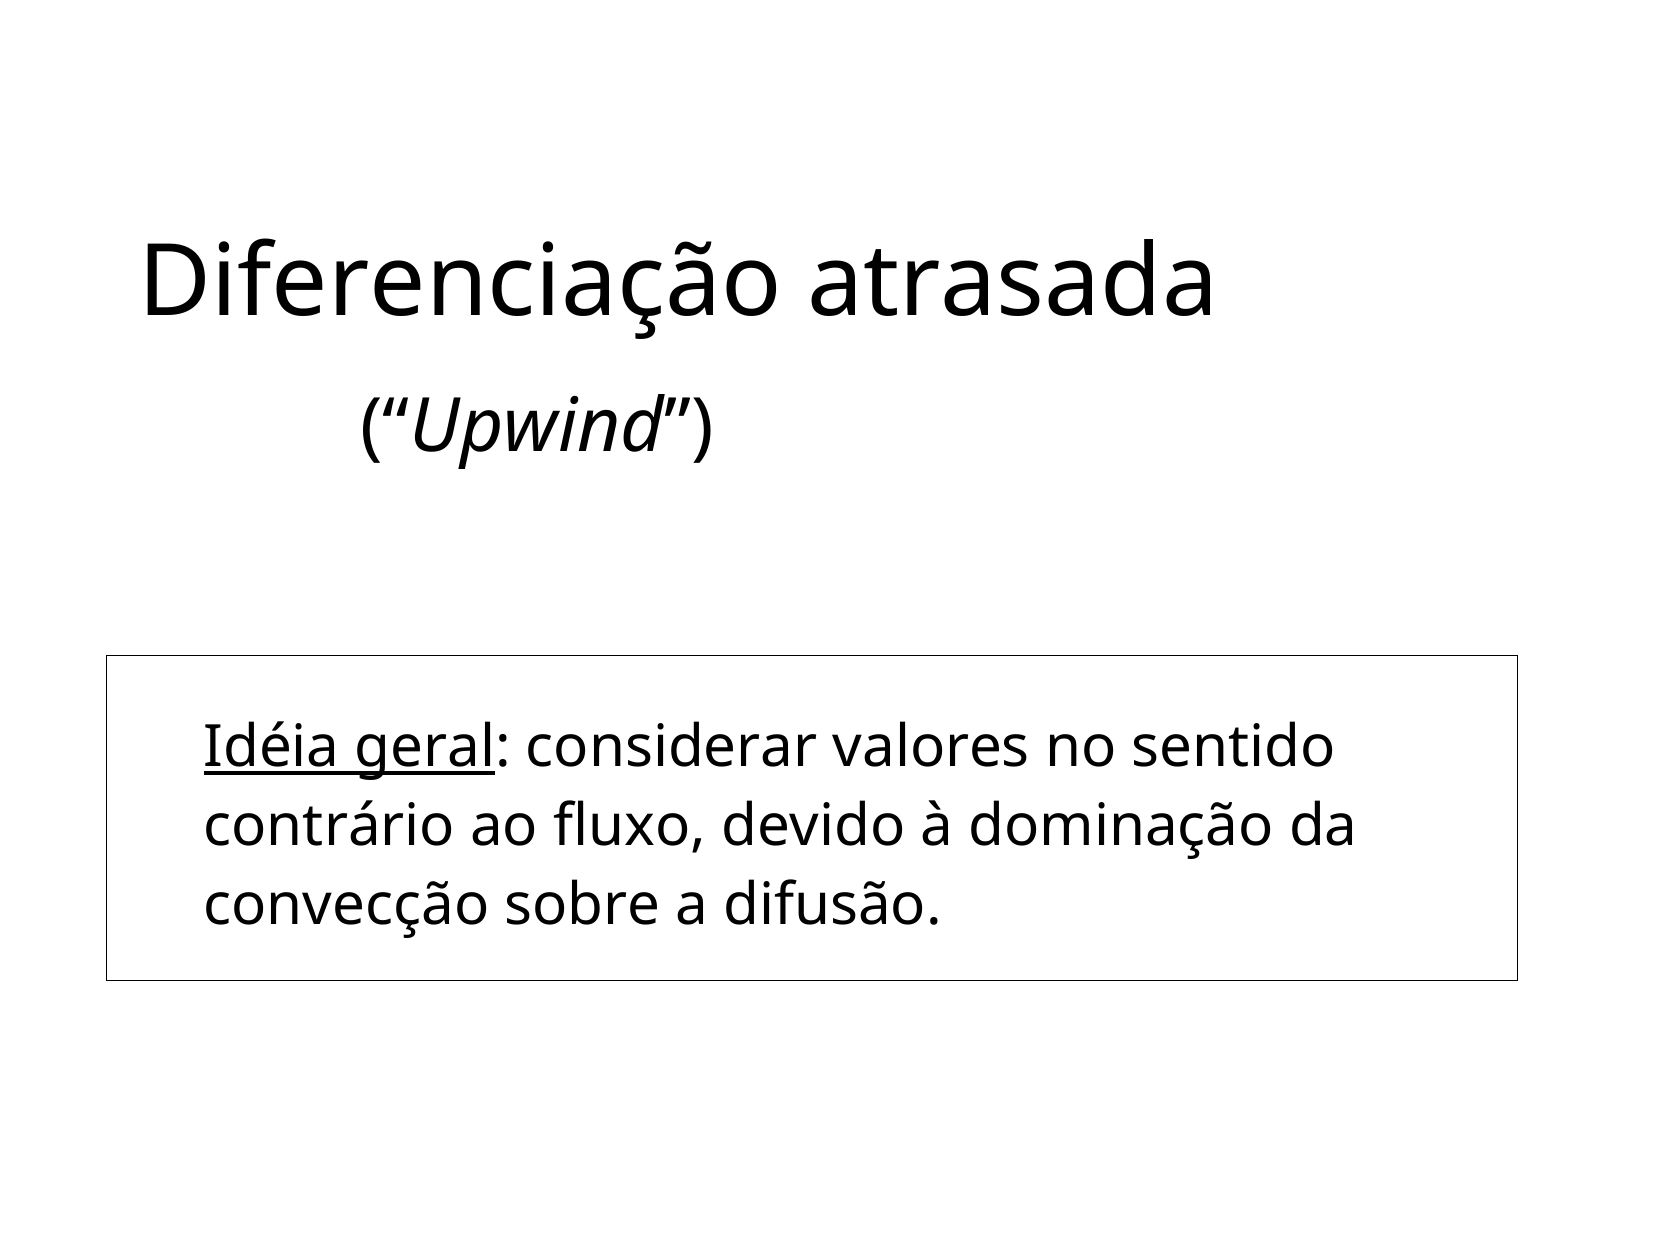

Diferenciação atrasada
			(“Upwind”)
Idéia geral: considerar valores no sentido
contrário ao fluxo, devido à dominação da
convecção sobre a difusão.